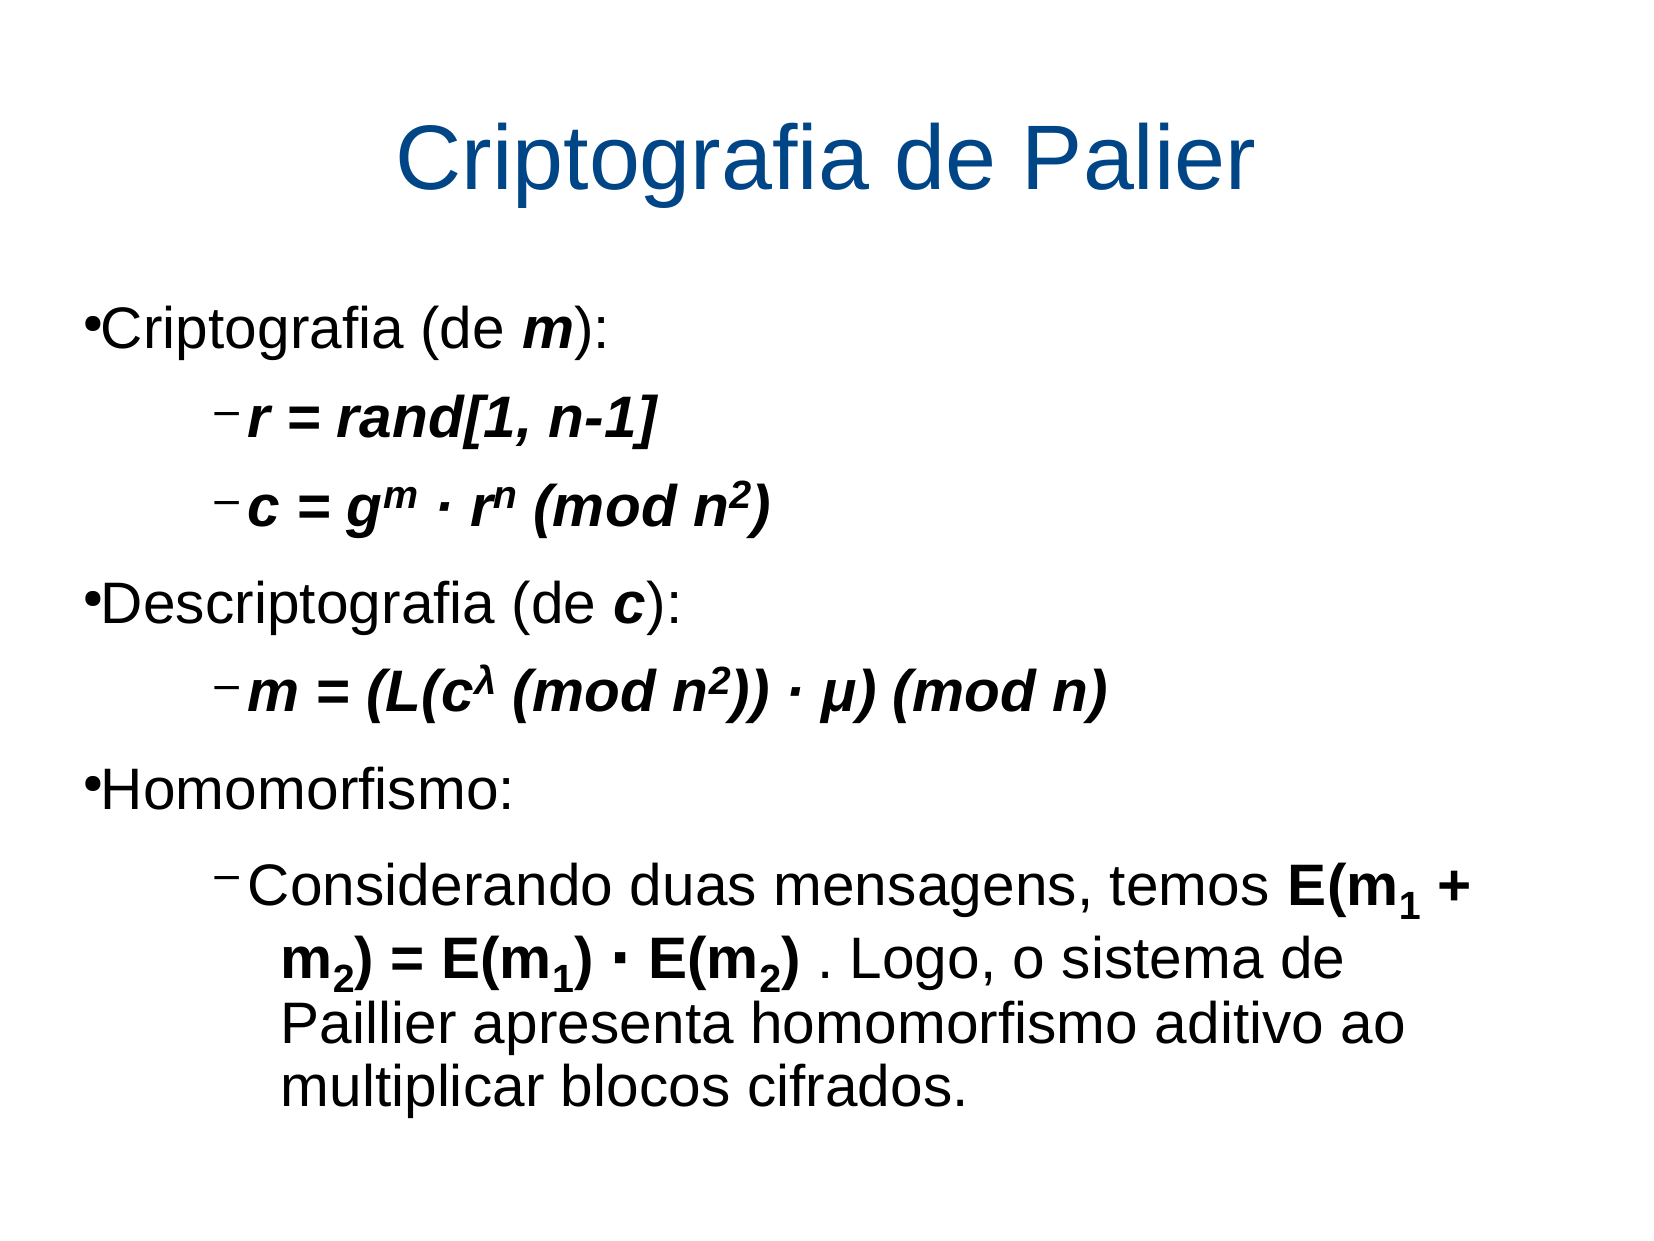

# Criptografia de Palier
Criptografia (de m):
r = rand[1, n-1]
c = gm · rn (mod n2)
Descriptografia (de c):
m = (L(cλ (mod n2)) · μ) (mod n)
Homomorfismo:
Considerando duas mensagens, temos E(m1 + m2) = E(m1) ⋅ E(m2) . Logo, o sistema de Paillier apresenta homomorfismo aditivo ao multiplicar blocos cifrados.